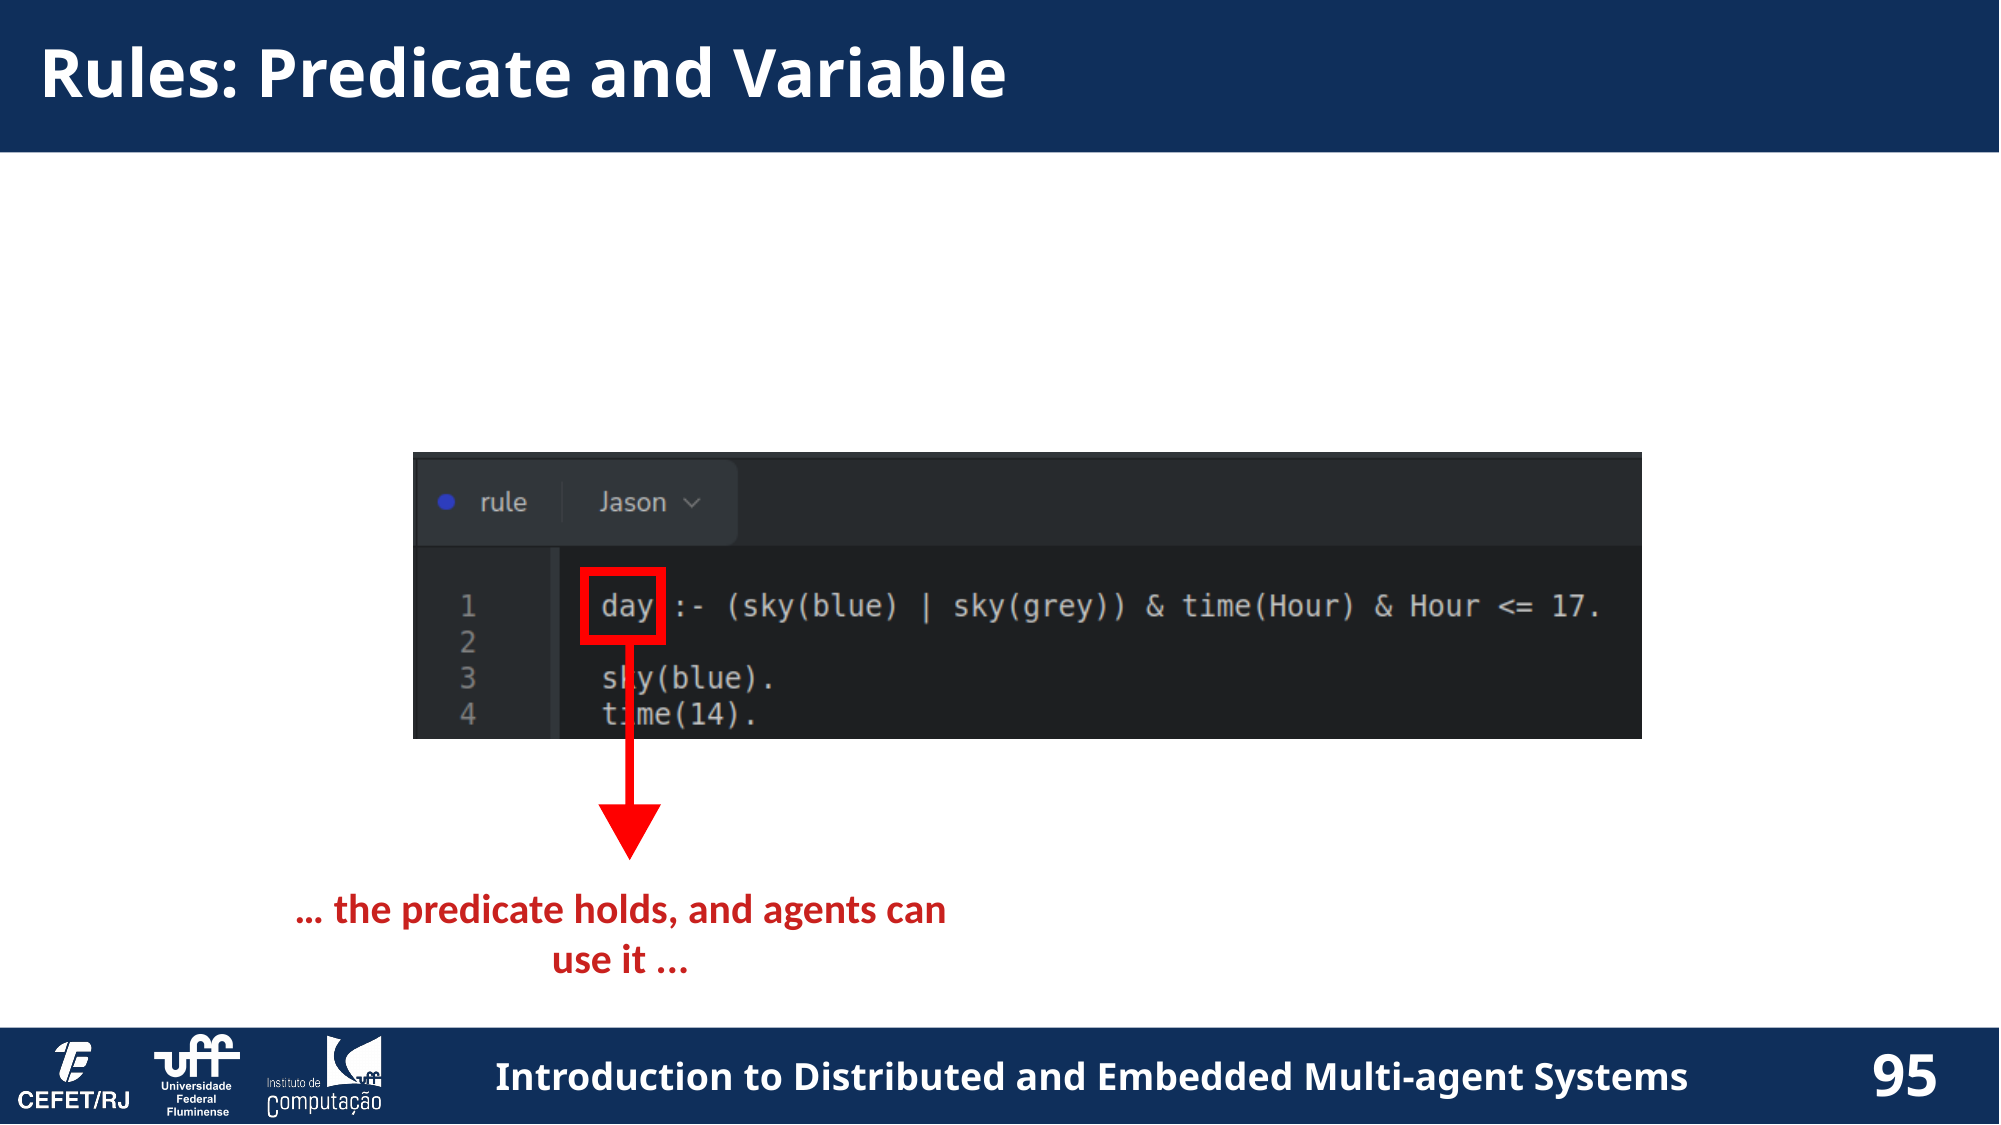

Rules: Predicate and Variable
… the predicate holds, and agents can use it ...